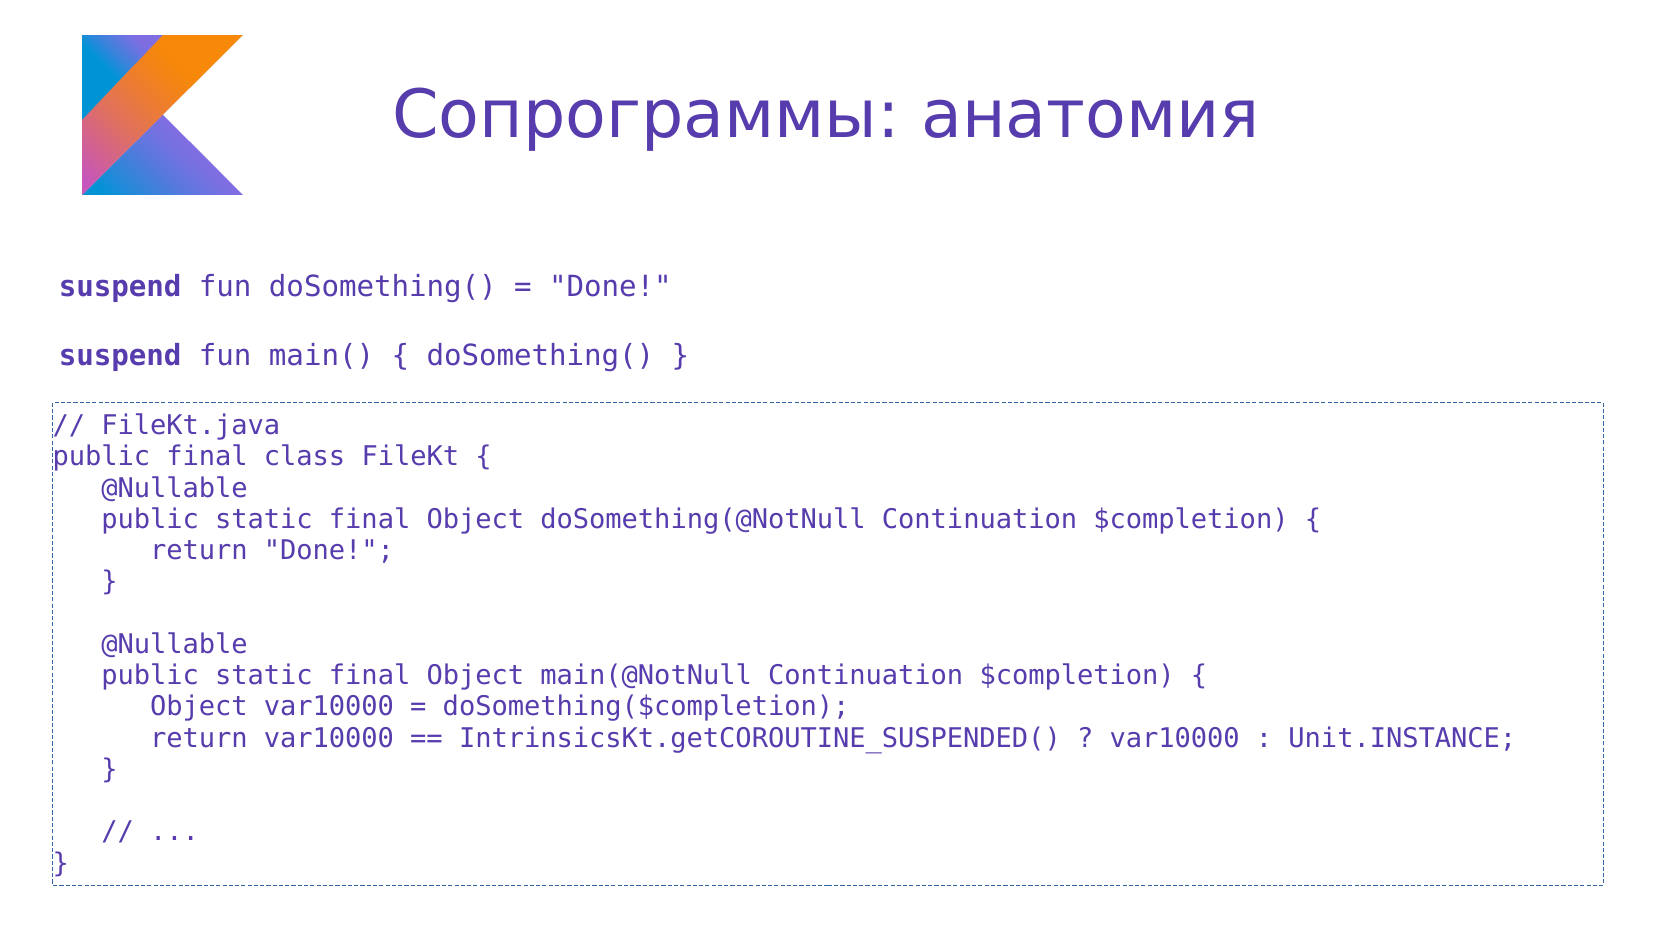

# Сопрограммы: анатомия
suspend fun doSomething() = "Done!"
suspend fun main() { doSomething() }
// FileKt.java
public final class FileKt {
 @Nullable
 public static final Object doSomething(@NotNull Continuation $completion) {
 return "Done!";
 }
 @Nullable
 public static final Object main(@NotNull Continuation $completion) {
 Object var10000 = doSomething($completion);
 return var10000 == IntrinsicsKt.getCOROUTINE_SUSPENDED() ? var10000 : Unit.INSTANCE;
 }
 // ...
}